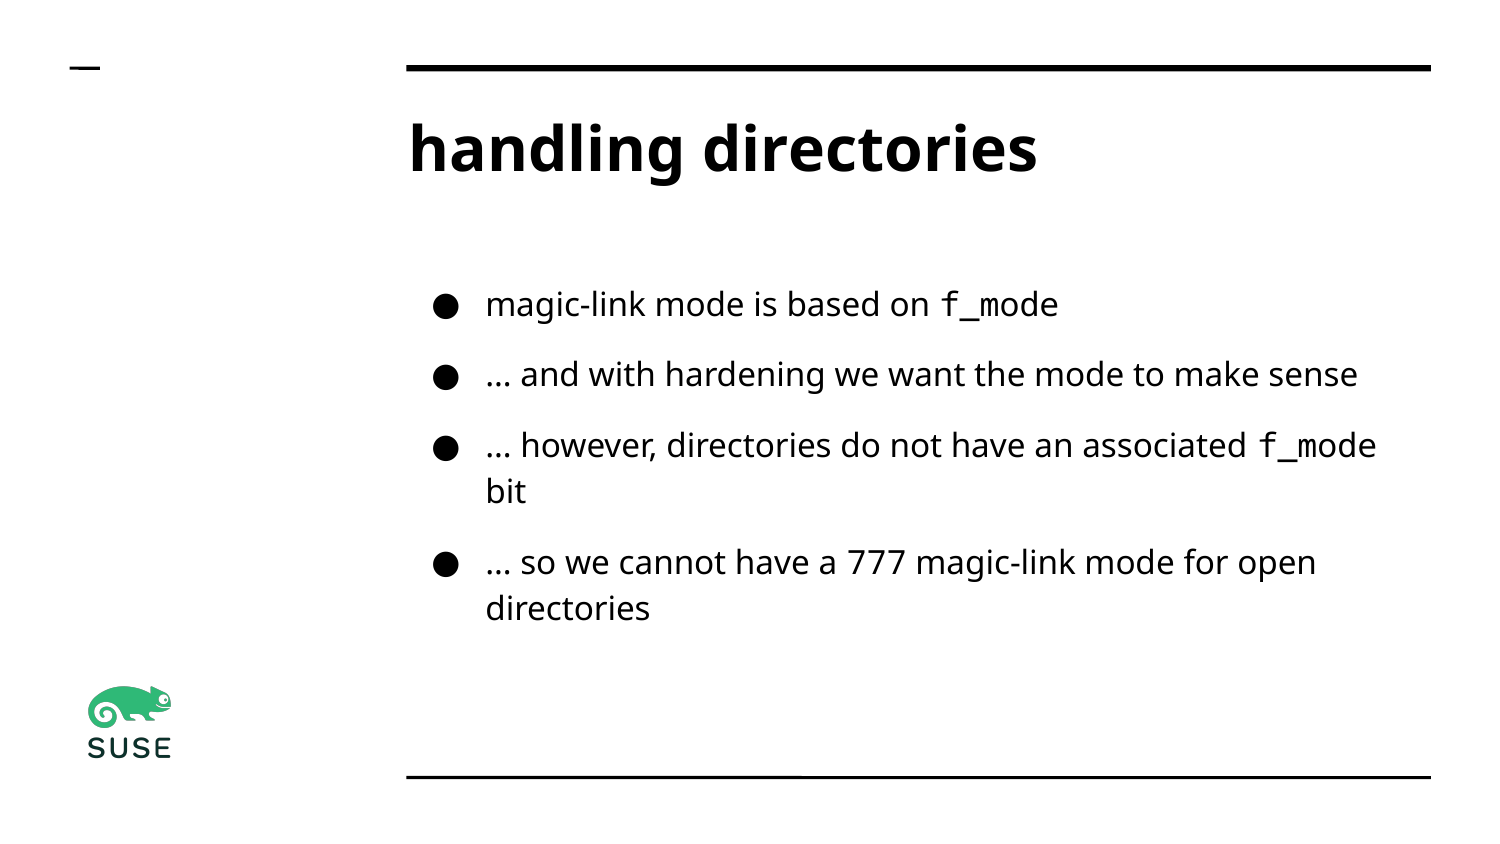

# handling directories
magic-link mode is based on f_mode
… and with hardening we want the mode to make sense
… however, directories do not have an associated f_mode bit
… so we cannot have a 777 magic-link mode for open directories